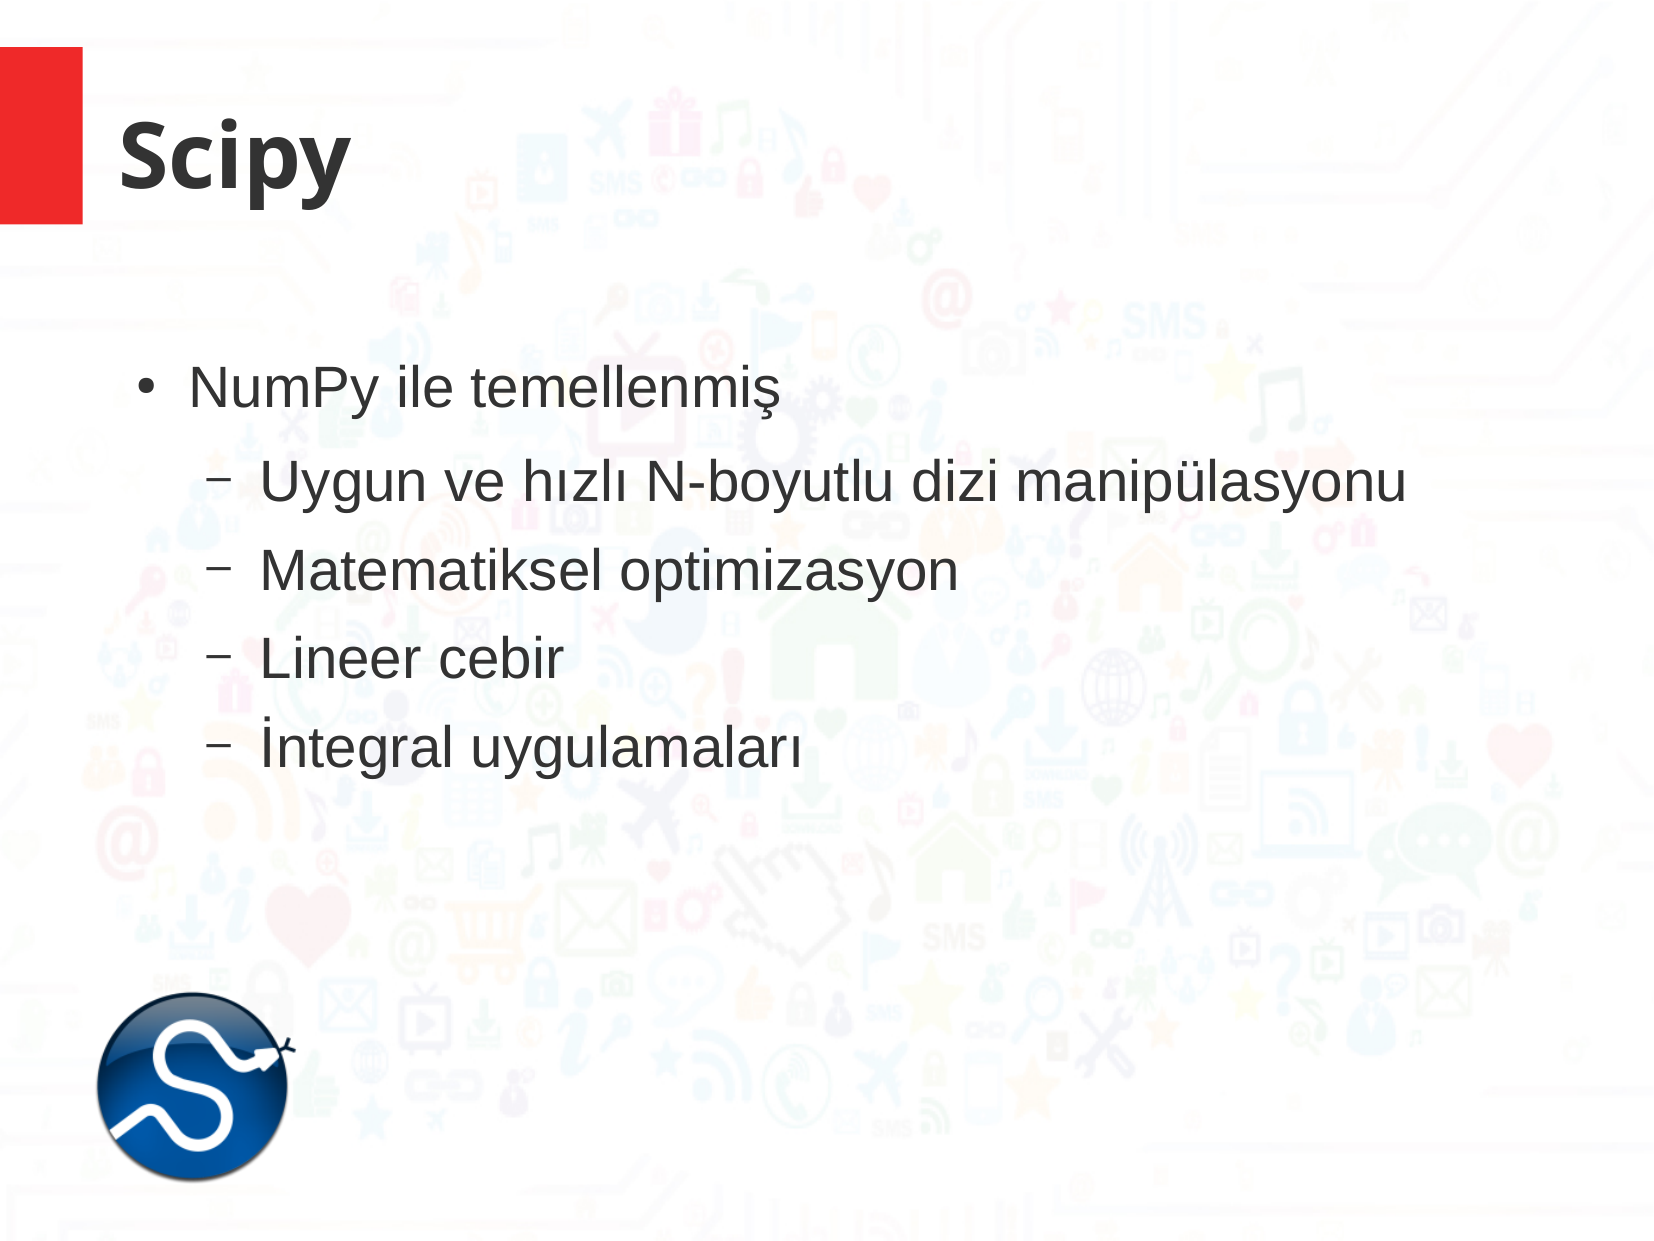

# Scipy
NumPy ile temellenmiş
Uygun ve hızlı N-boyutlu dizi manipülasyonu
Matematiksel optimizasyon
Lineer cebir
İntegral uygulamaları